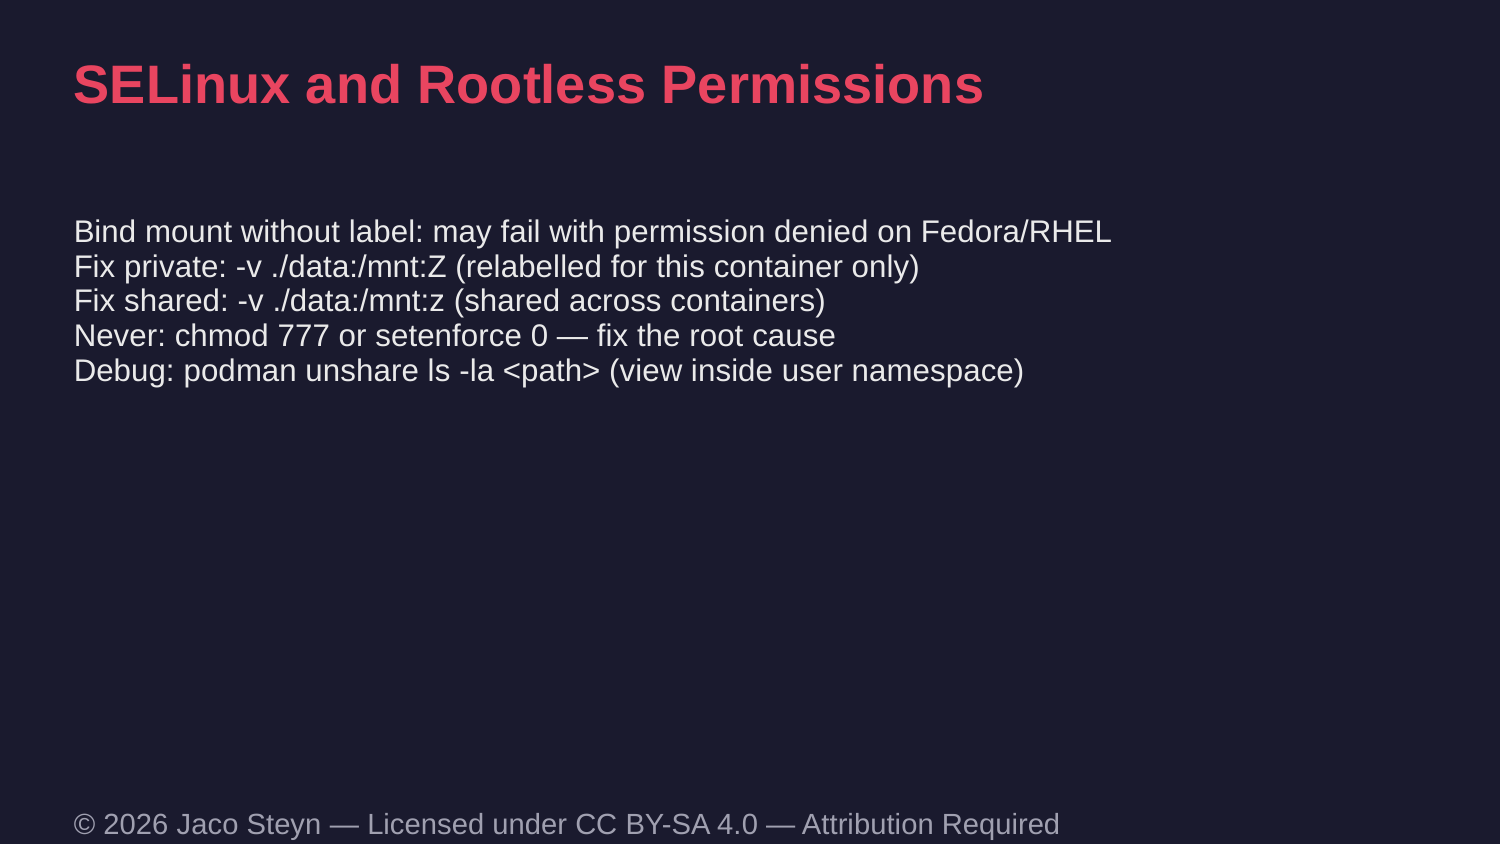

SELinux and Rootless Permissions
Bind mount without label: may fail with permission denied on Fedora/RHEL
Fix private: -v ./data:/mnt:Z (relabelled for this container only)
Fix shared: -v ./data:/mnt:z (shared across containers)
Never: chmod 777 or setenforce 0 — fix the root cause
Debug: podman unshare ls -la <path> (view inside user namespace)
© 2026 Jaco Steyn — Licensed under CC BY-SA 4.0 — Attribution Required